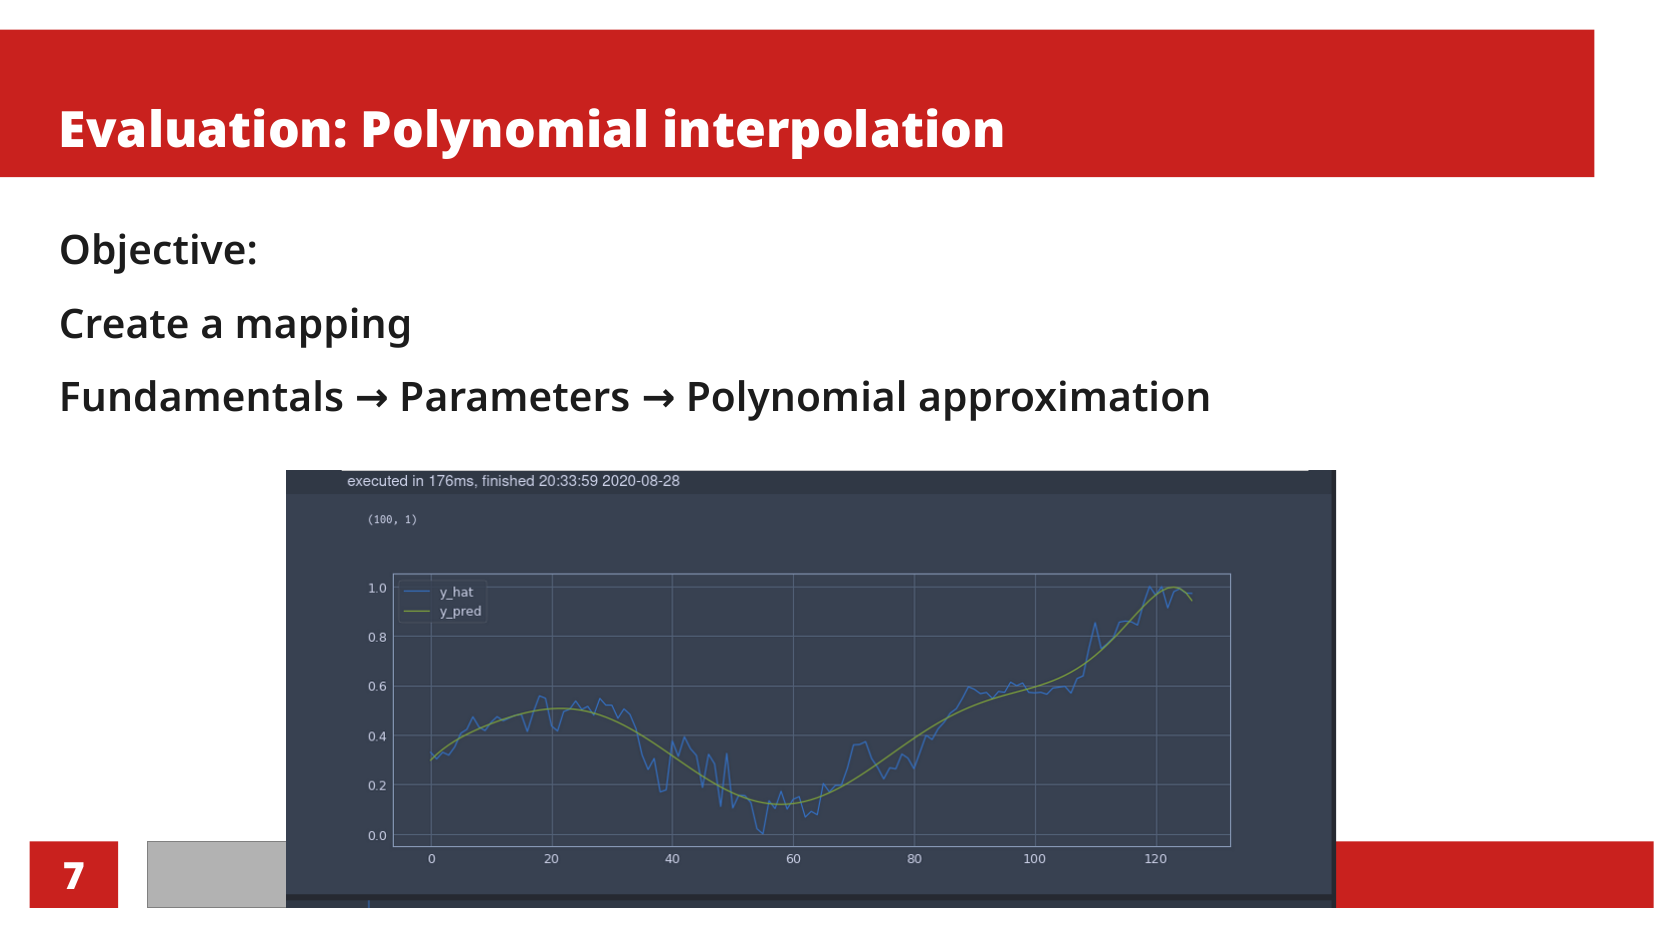

# Evaluation: Polynomial interpolation
Objective:
Create a mapping
Fundamentals → Parameters → Polynomial approximation
7